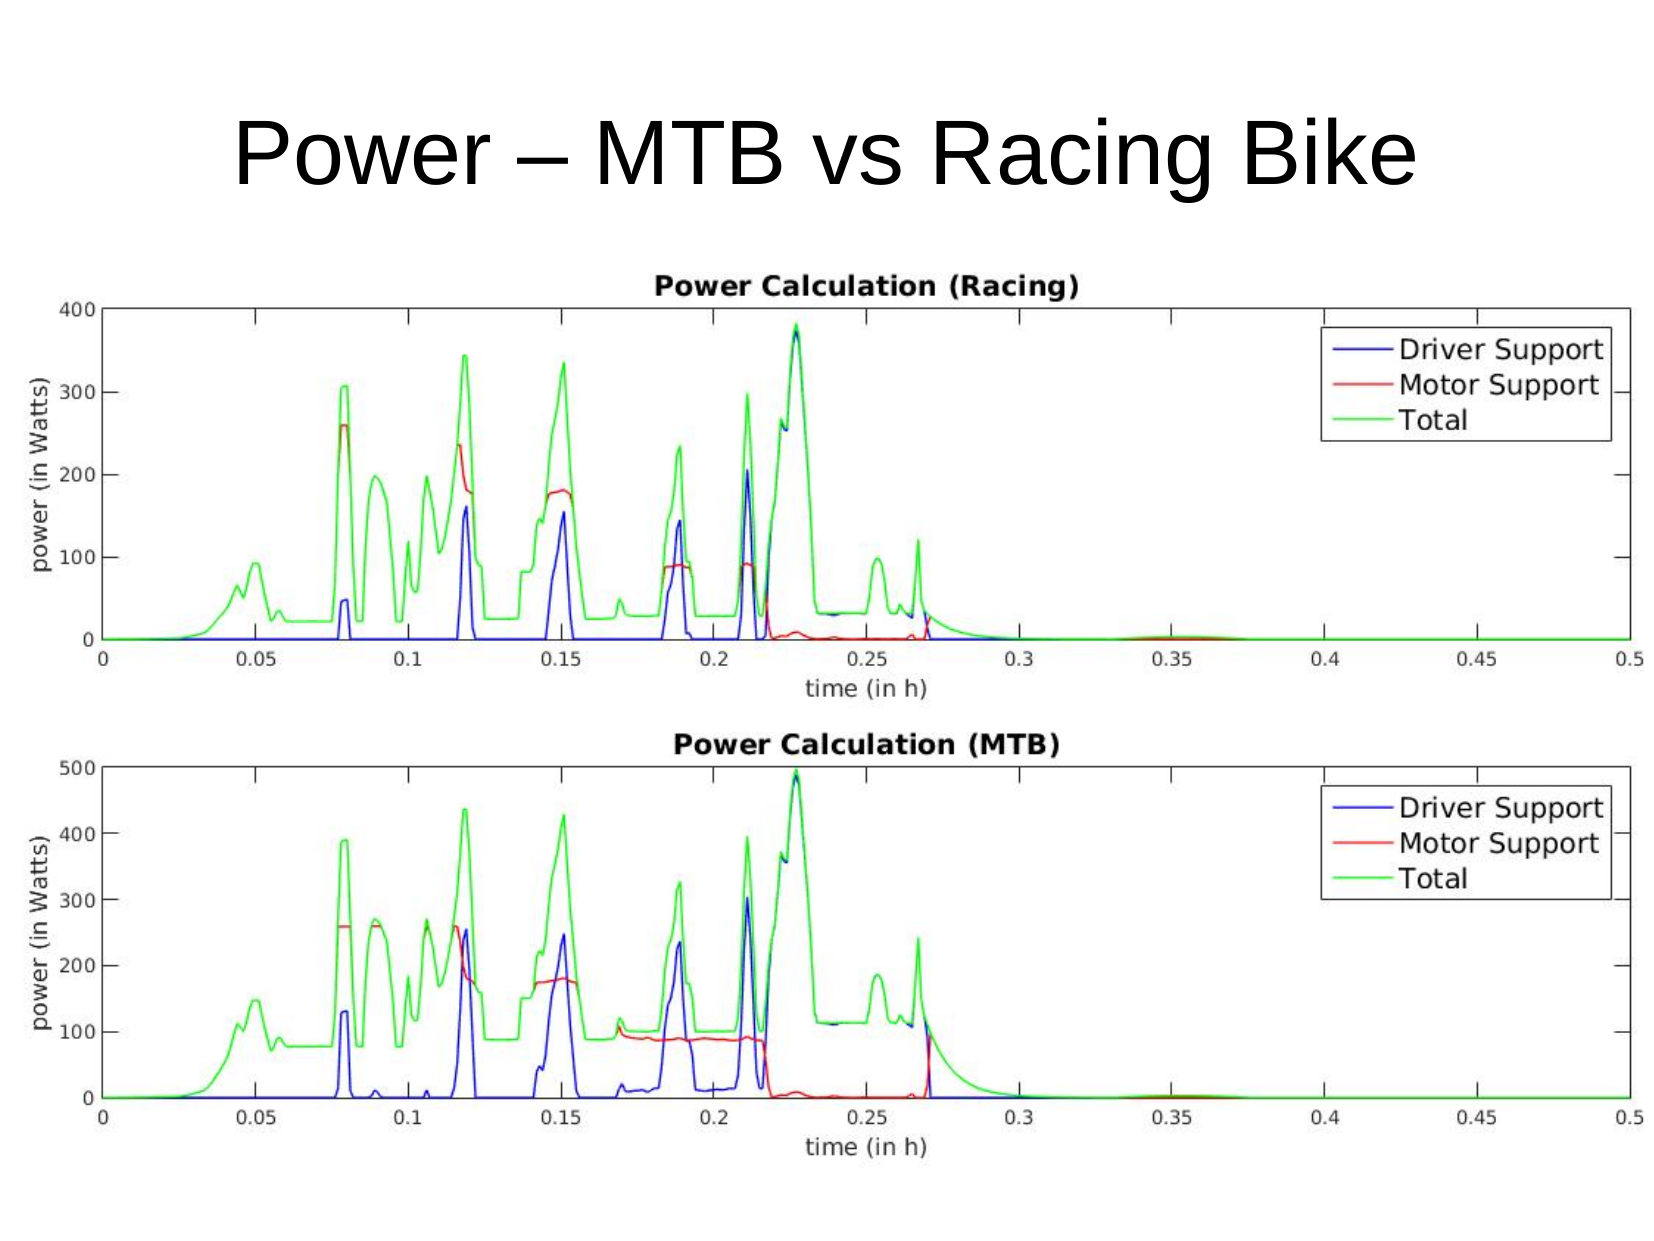

# Power – MTB vs Racing Bike